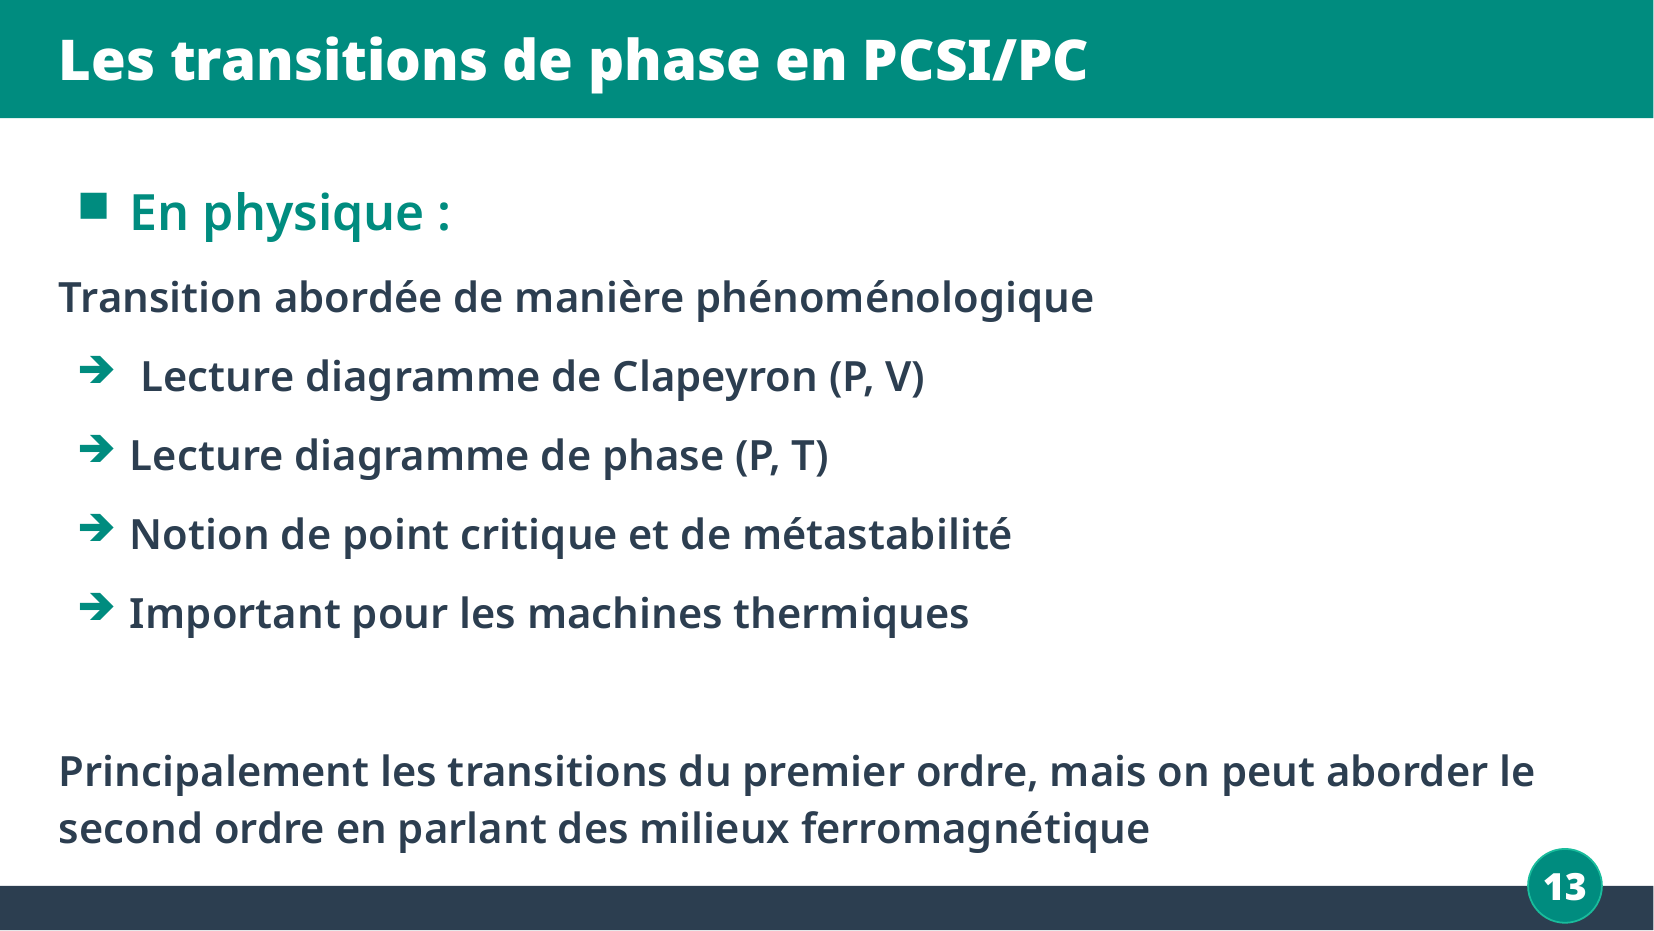

# Les transitions de phase en PCSI/PC
En physique :
Transition abordée de manière phénoménologique
 Lecture diagramme de Clapeyron (P, V)
Lecture diagramme de phase (P, T)
Notion de point critique et de métastabilité
Important pour les machines thermiques
Principalement les transitions du premier ordre, mais on peut aborder le second ordre en parlant des milieux ferromagnétique